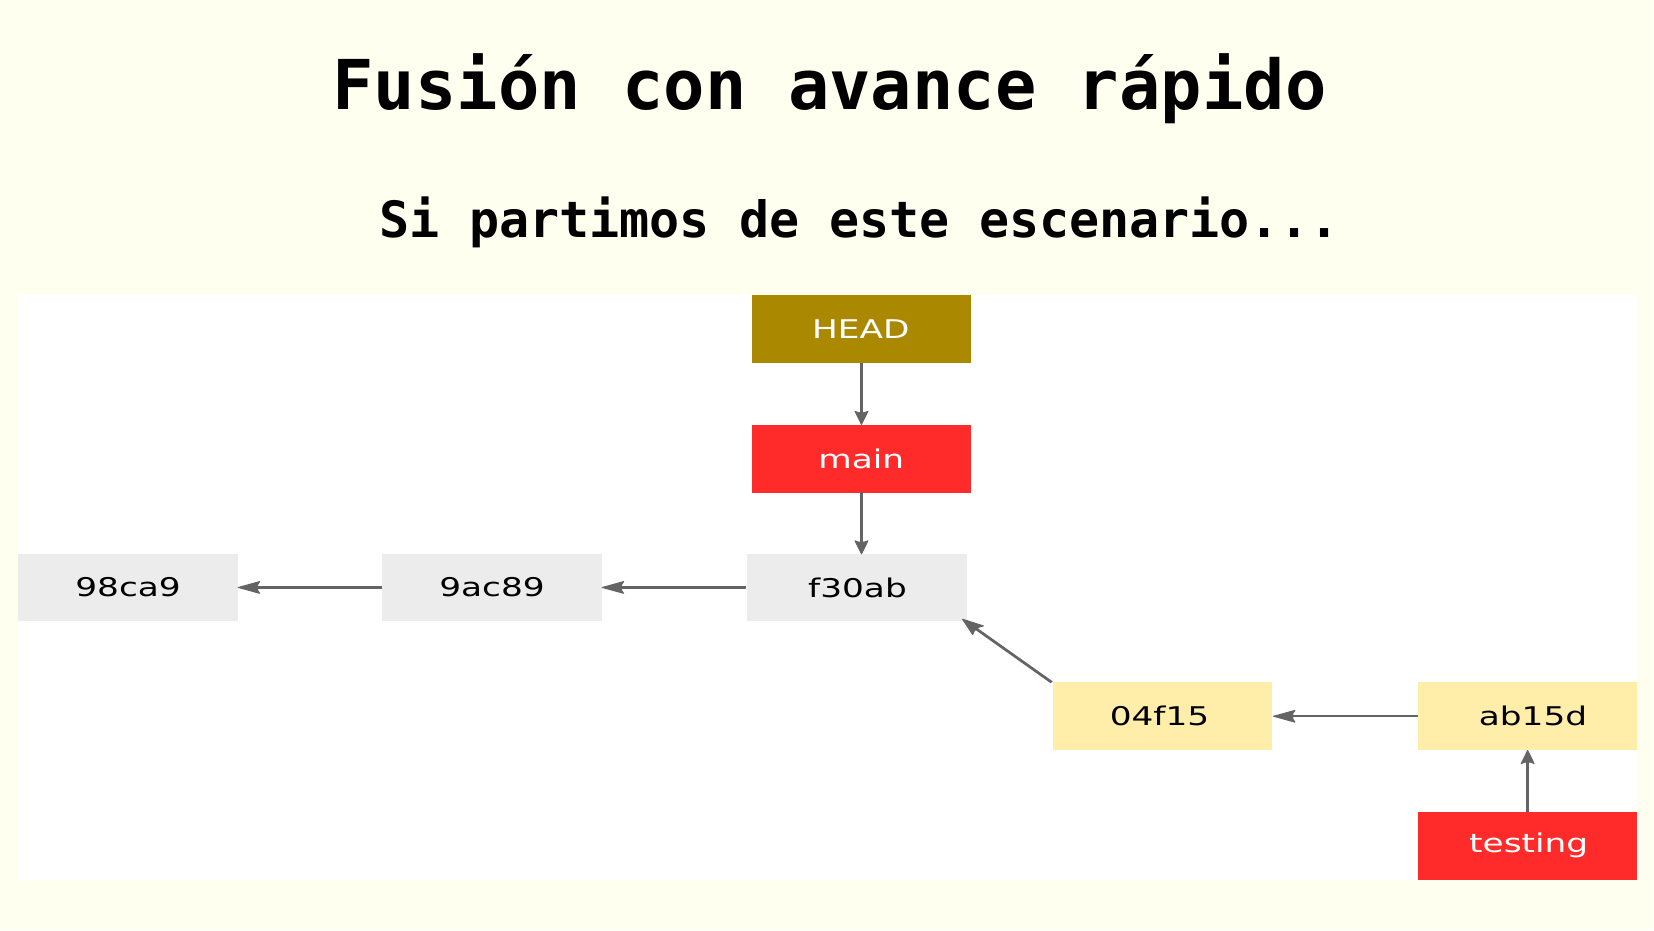

# Fusión con avance rápido
Si partimos de este escenario...